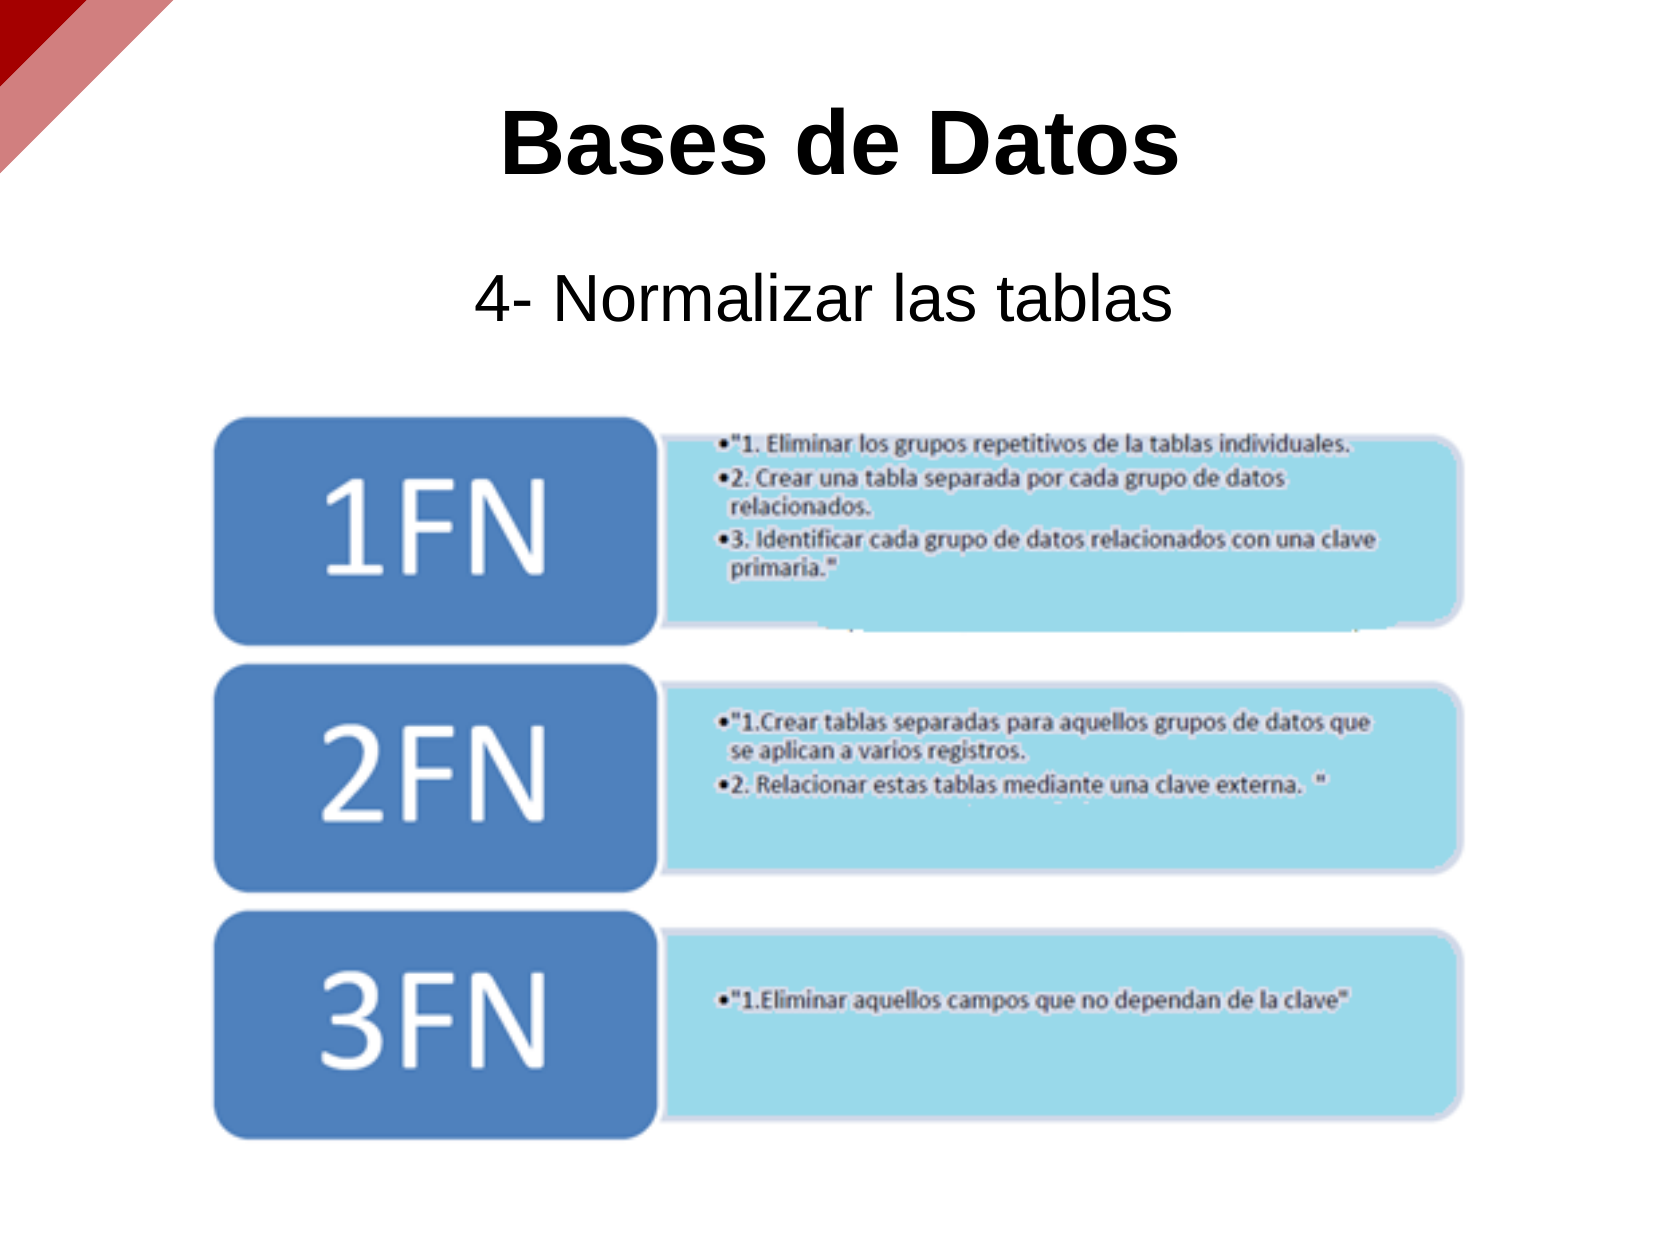

Bases de Datos
4- Normalizar las tablas